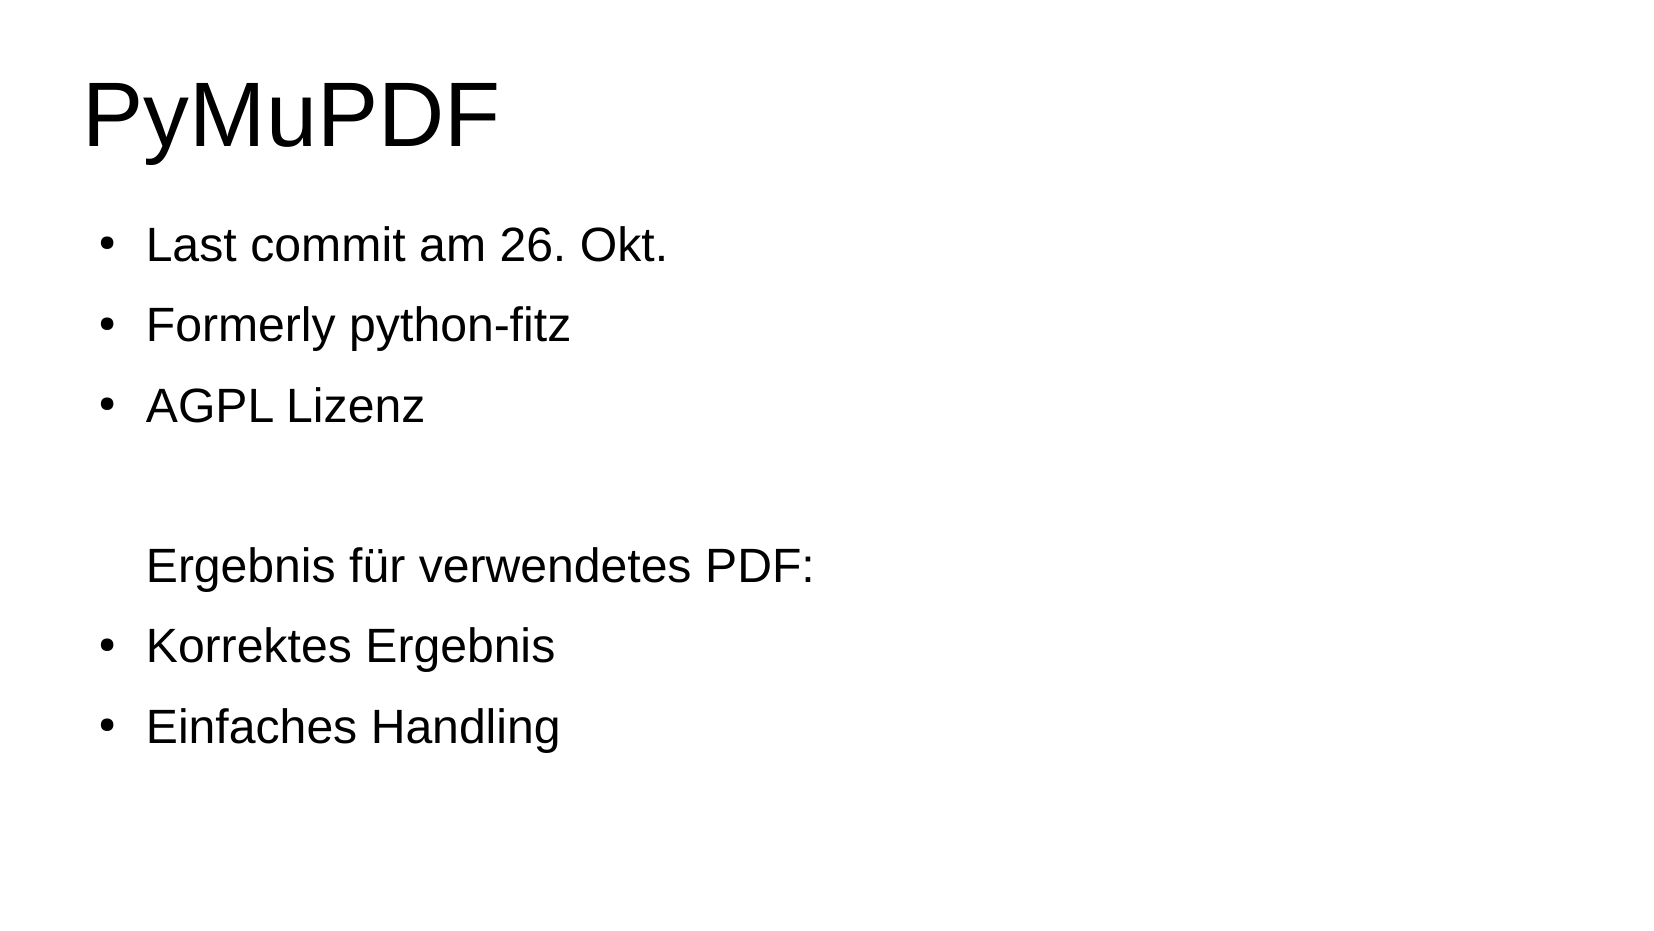

# PyMuPDF
Last commit am 26. Okt.
Formerly python-fitz
AGPL Lizenz
Ergebnis für verwendetes PDF:
Korrektes Ergebnis
Einfaches Handling